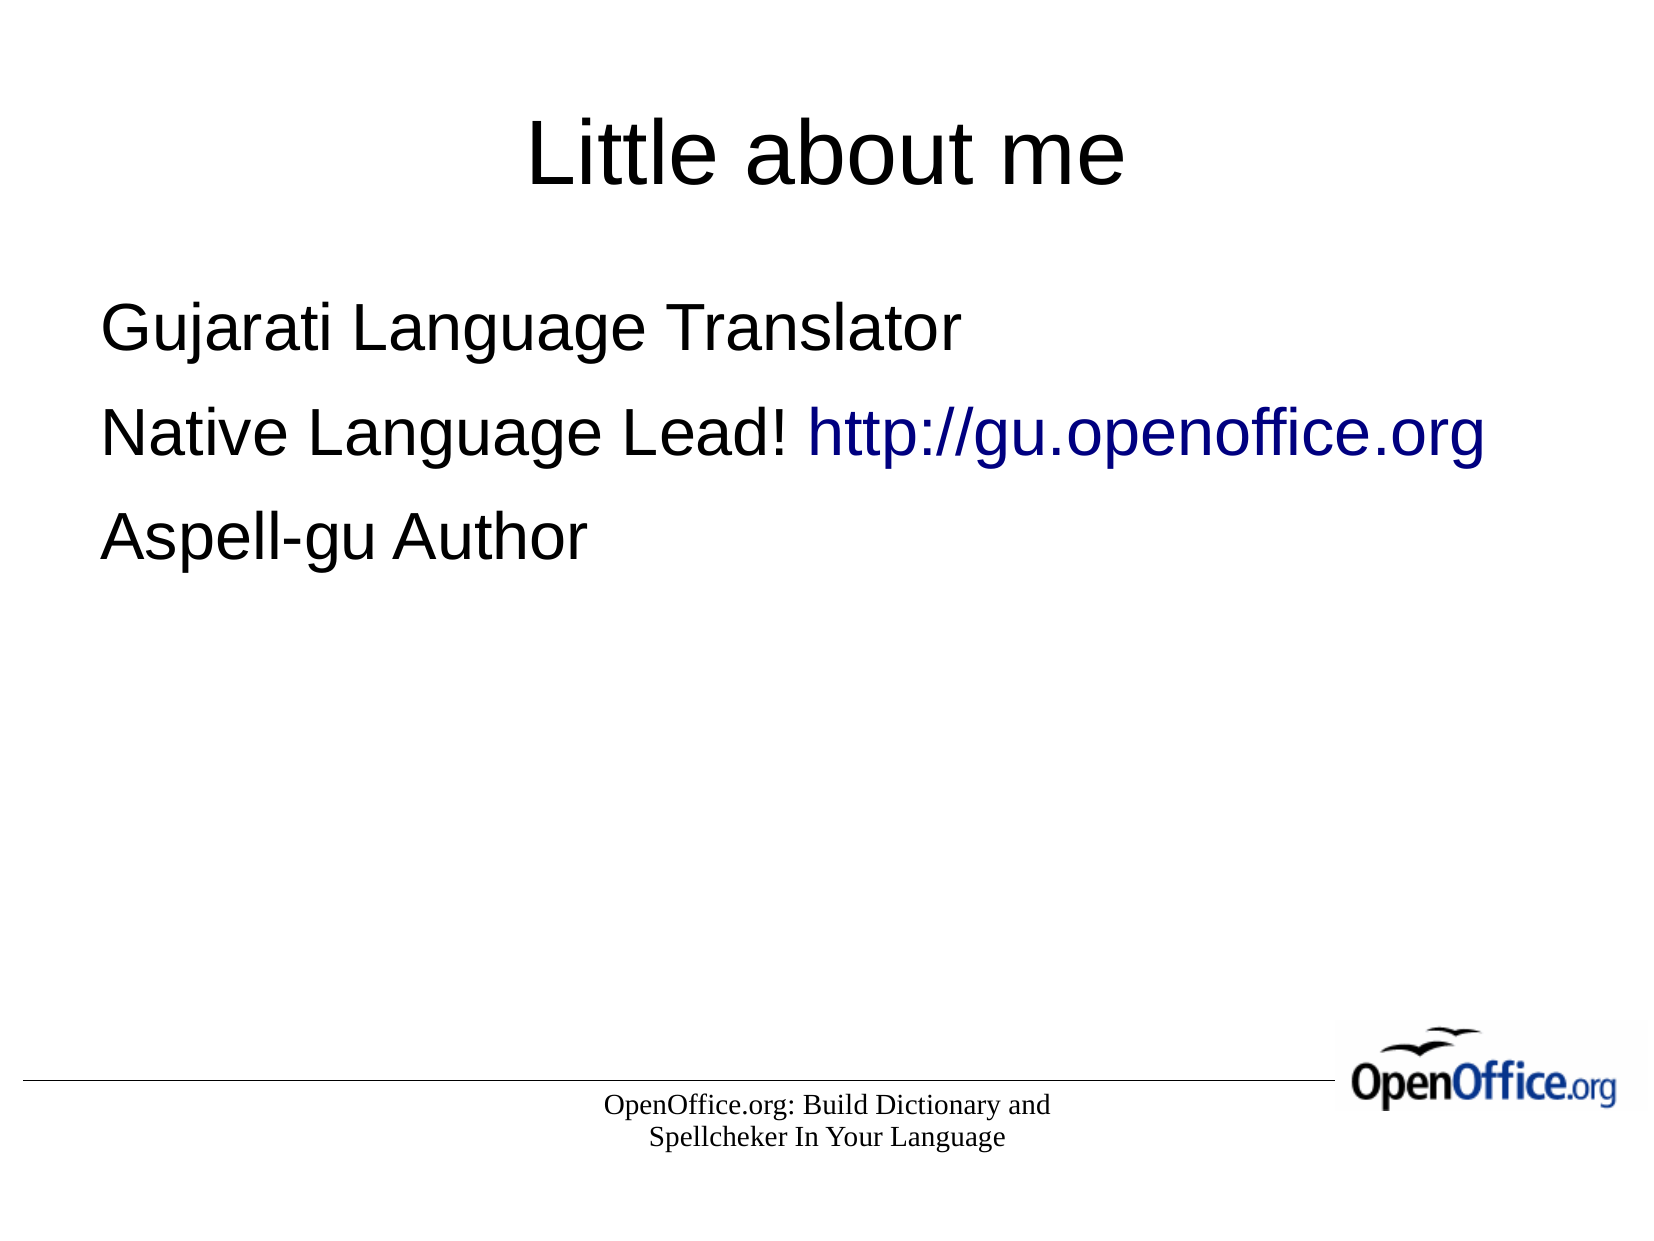

# Little about me
Gujarati Language Translator
Native Language Lead! http://gu.openoffice.org
Aspell-gu Author